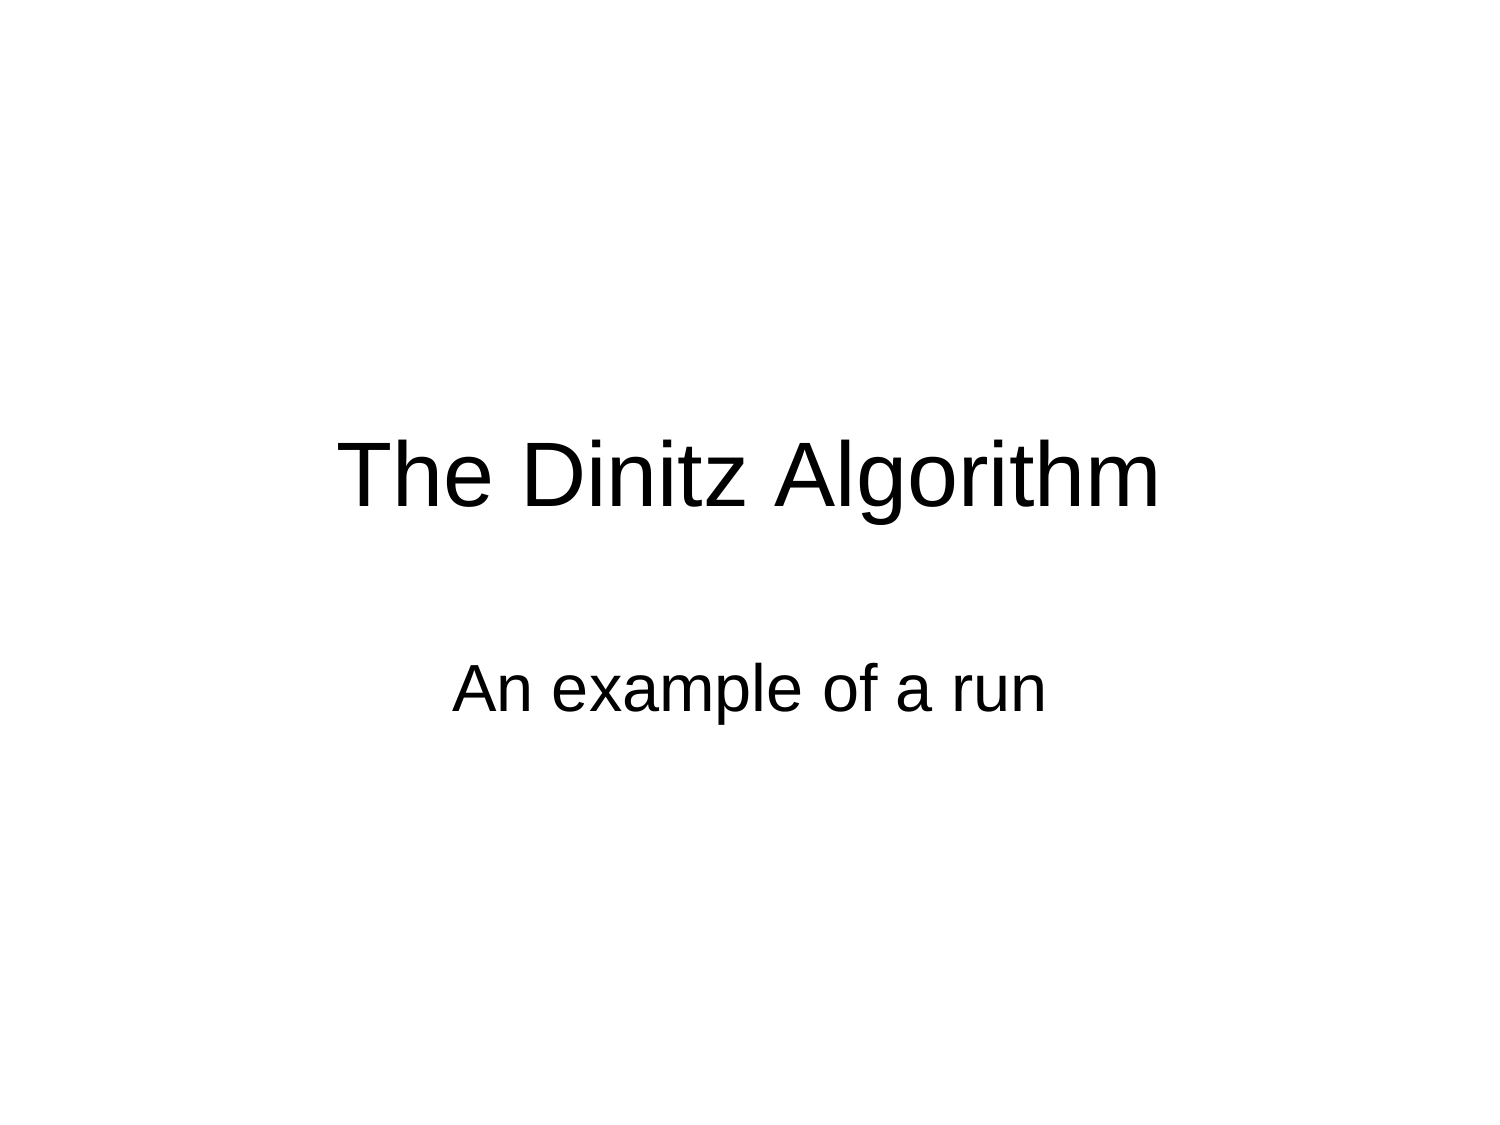

# The Dinitz Algorithm
An example of a run